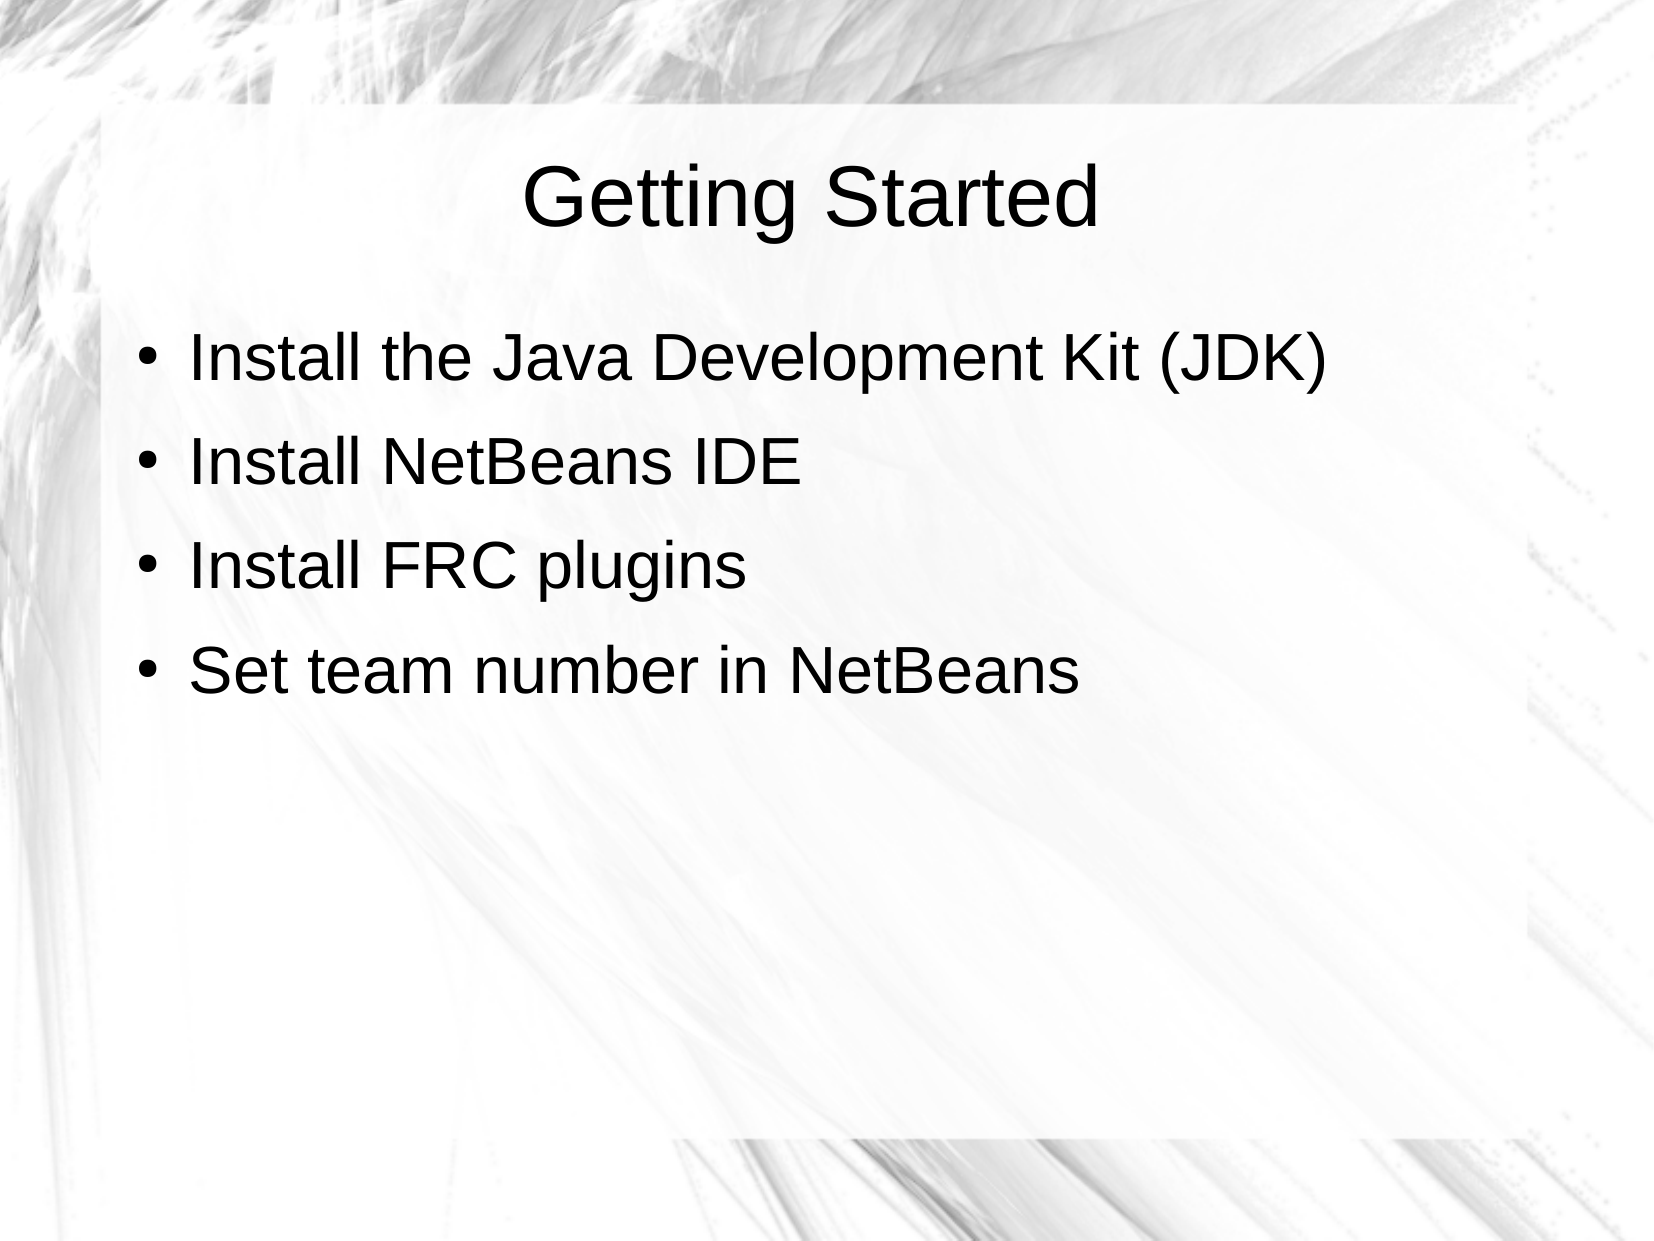

# Getting Started
Install the Java Development Kit (JDK)
Install NetBeans IDE
Install FRC plugins
Set team number in NetBeans